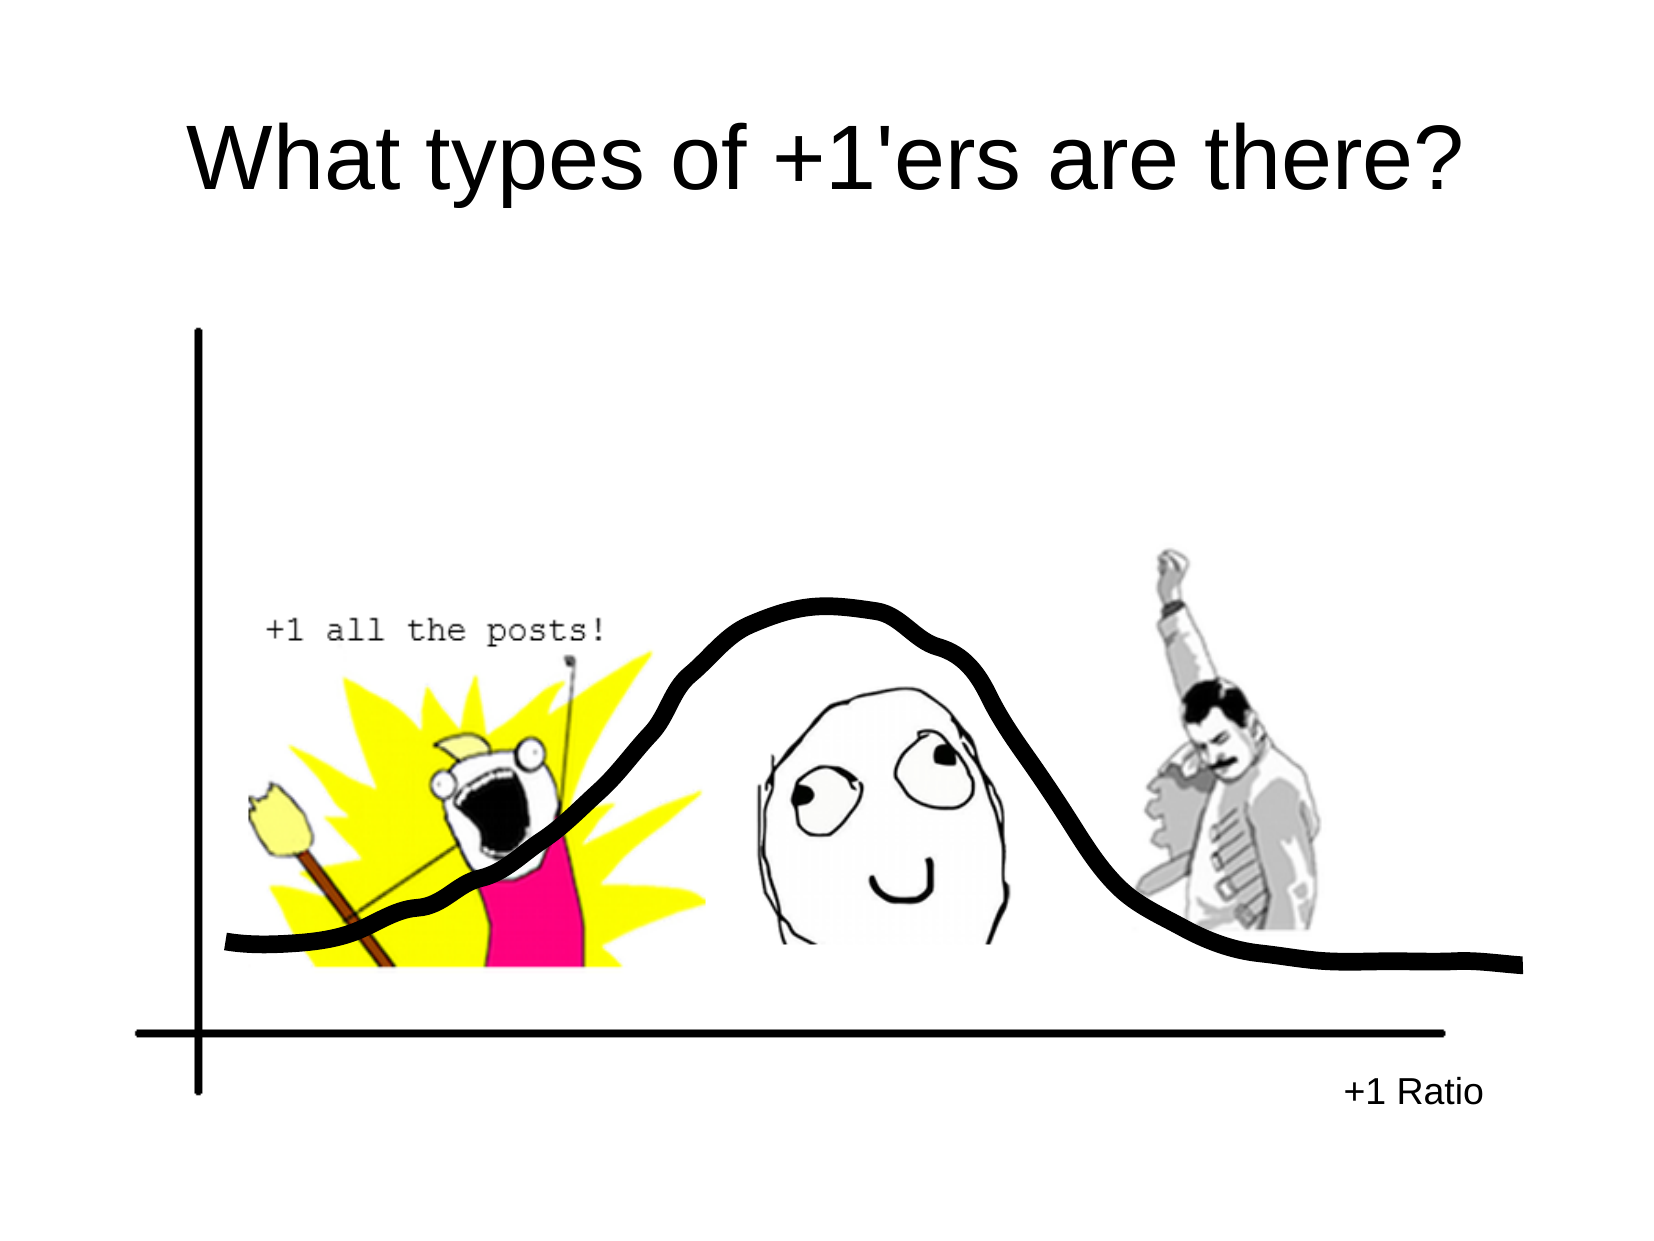

# What types of +1'ers are there?
+1 Ratio